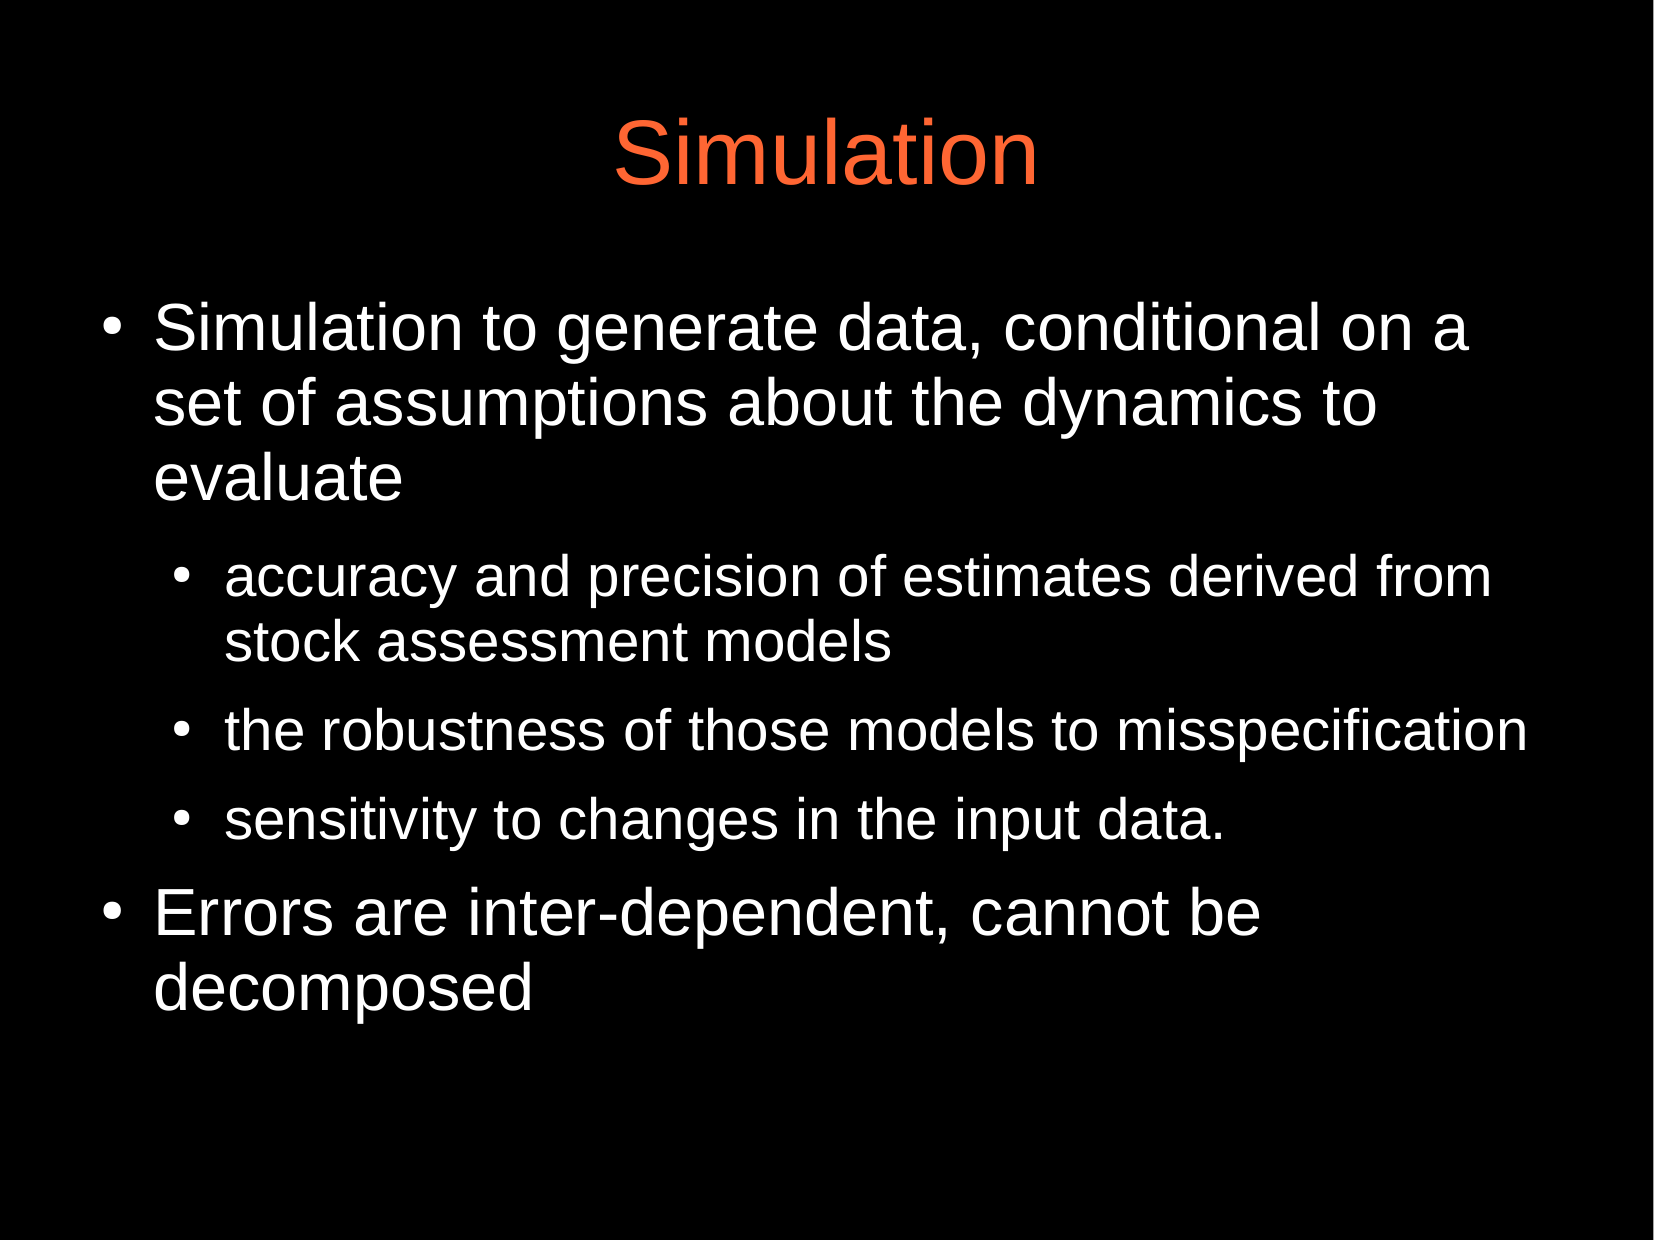

# Simulation
Simulation to generate data, conditional on a set of assumptions about the dynamics to evaluate
accuracy and precision of estimates derived from stock assessment models
the robustness of those models to misspecification
sensitivity to changes in the input data.
Errors are inter-dependent, cannot be decomposed